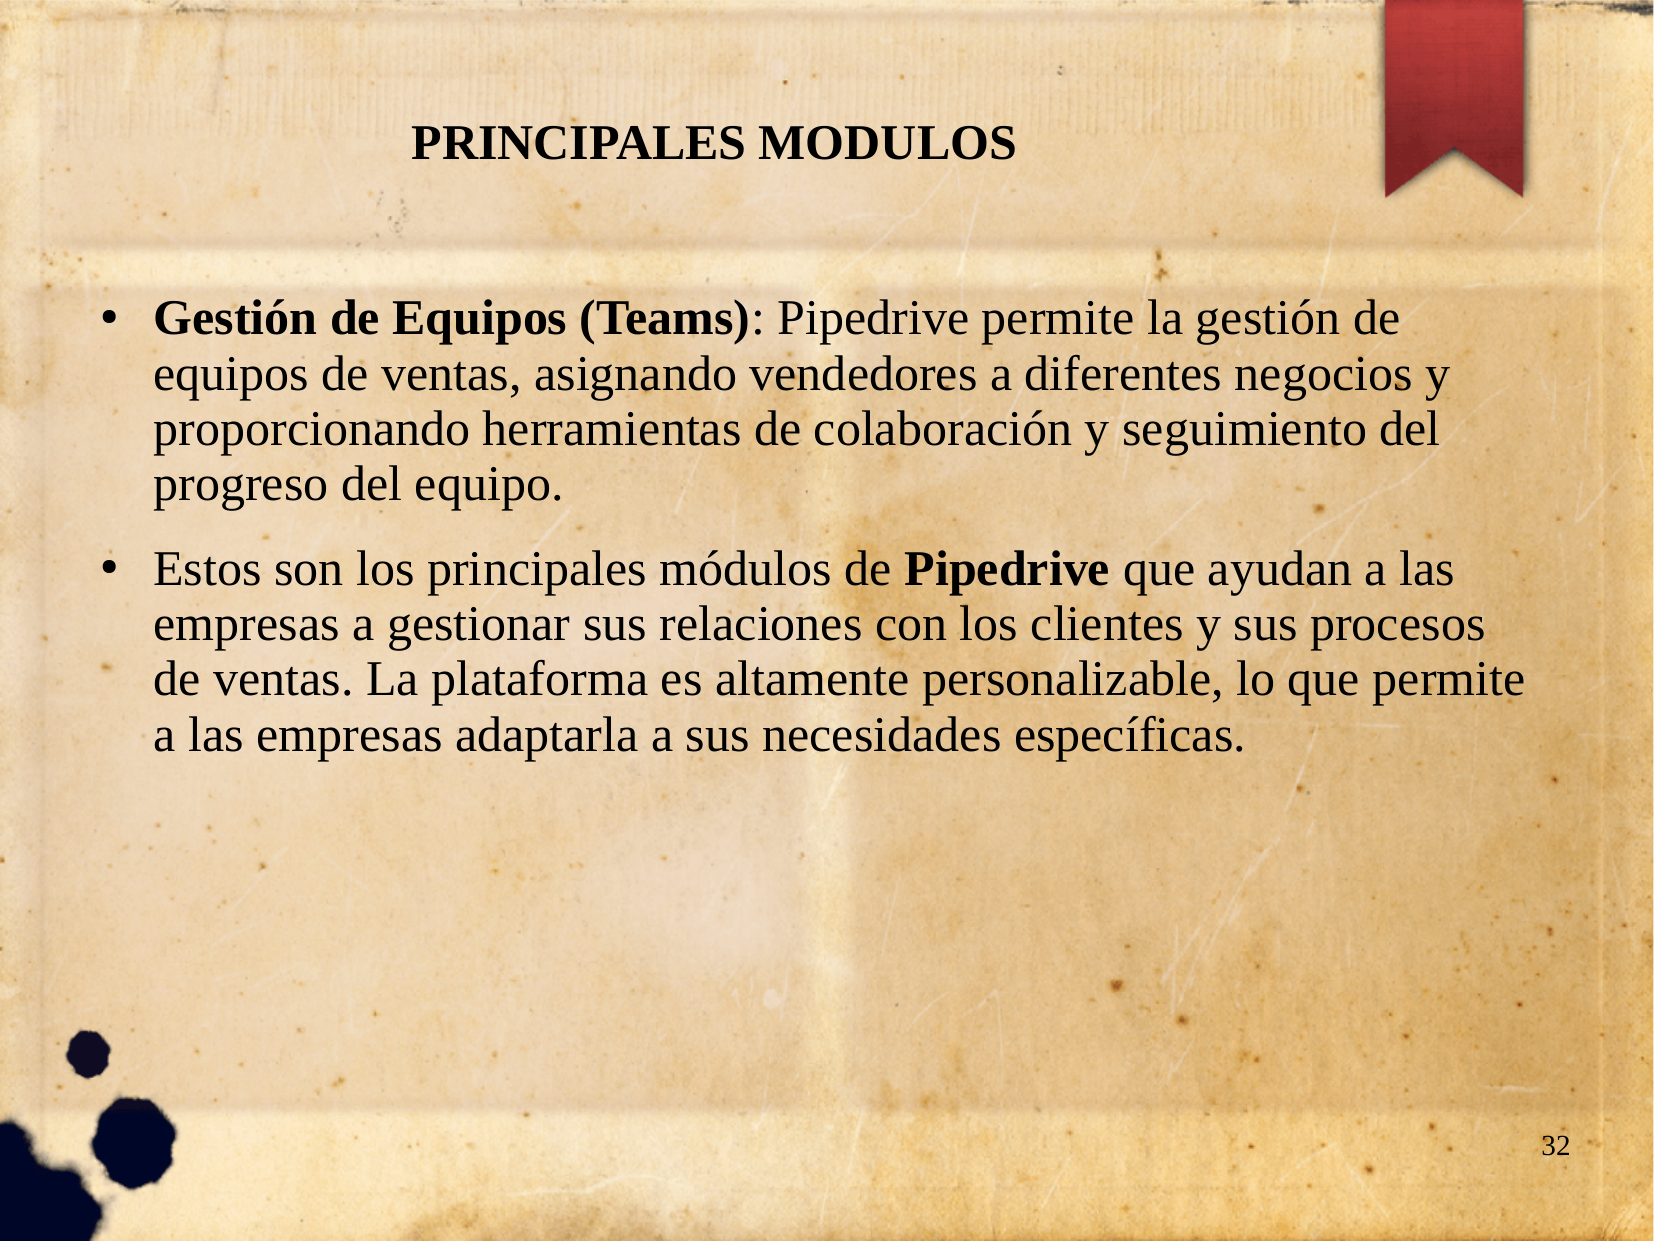

# PRINCIPALES MODULOS
Gestión de Equipos (Teams): Pipedrive permite la gestión de equipos de ventas, asignando vendedores a diferentes negocios y proporcionando herramientas de colaboración y seguimiento del progreso del equipo.
Estos son los principales módulos de Pipedrive que ayudan a las empresas a gestionar sus relaciones con los clientes y sus procesos de ventas. La plataforma es altamente personalizable, lo que permite a las empresas adaptarla a sus necesidades específicas.
32